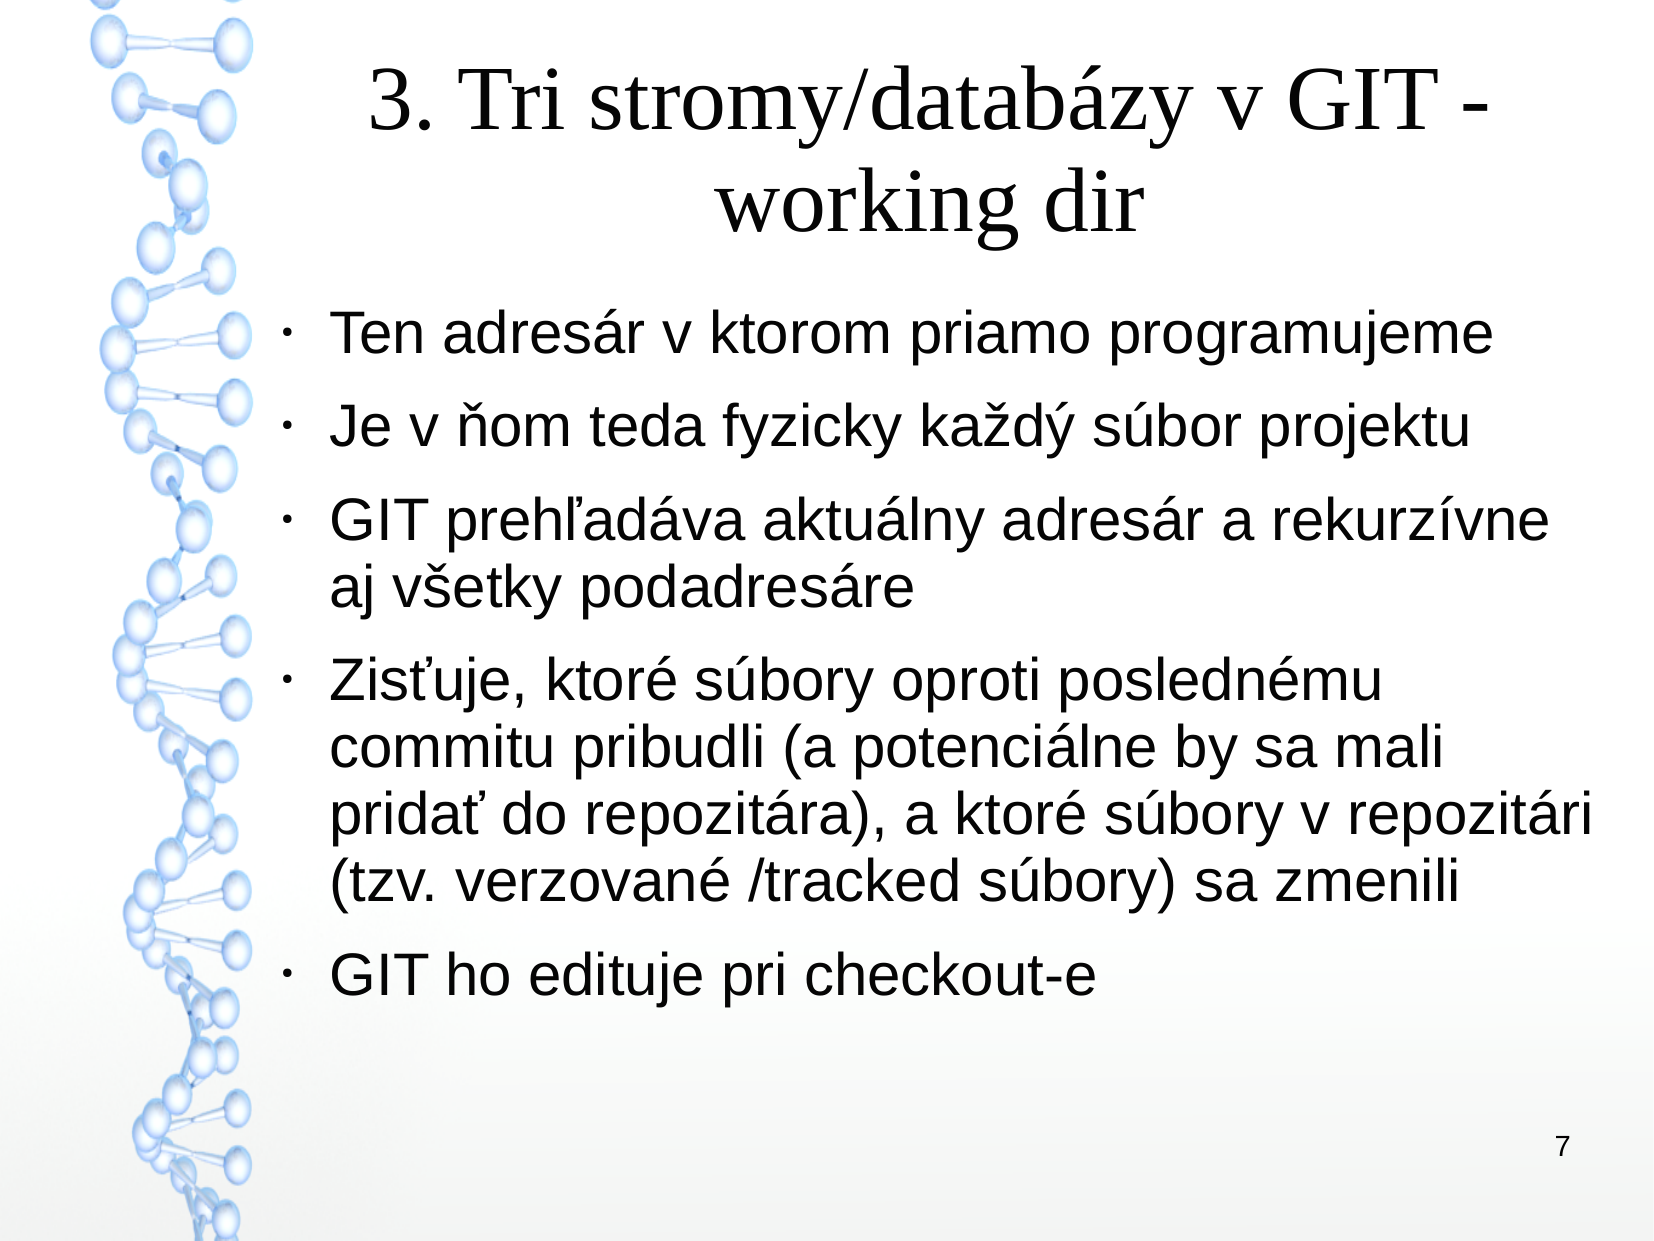

# 3. Tri stromy/databázy v GIT -working dir
Ten adresár v ktorom priamo programujeme
Je v ňom teda fyzicky každý súbor projektu
GIT prehľadáva aktuálny adresár a rekurzívne aj všetky podadresáre
Zisťuje, ktoré súbory oproti poslednému commitu pribudli (a potenciálne by sa mali pridať do repozitára), a ktoré súbory v repozitári (tzv. verzované /tracked súbory) sa zmenili
GIT ho edituje pri checkout-e
7